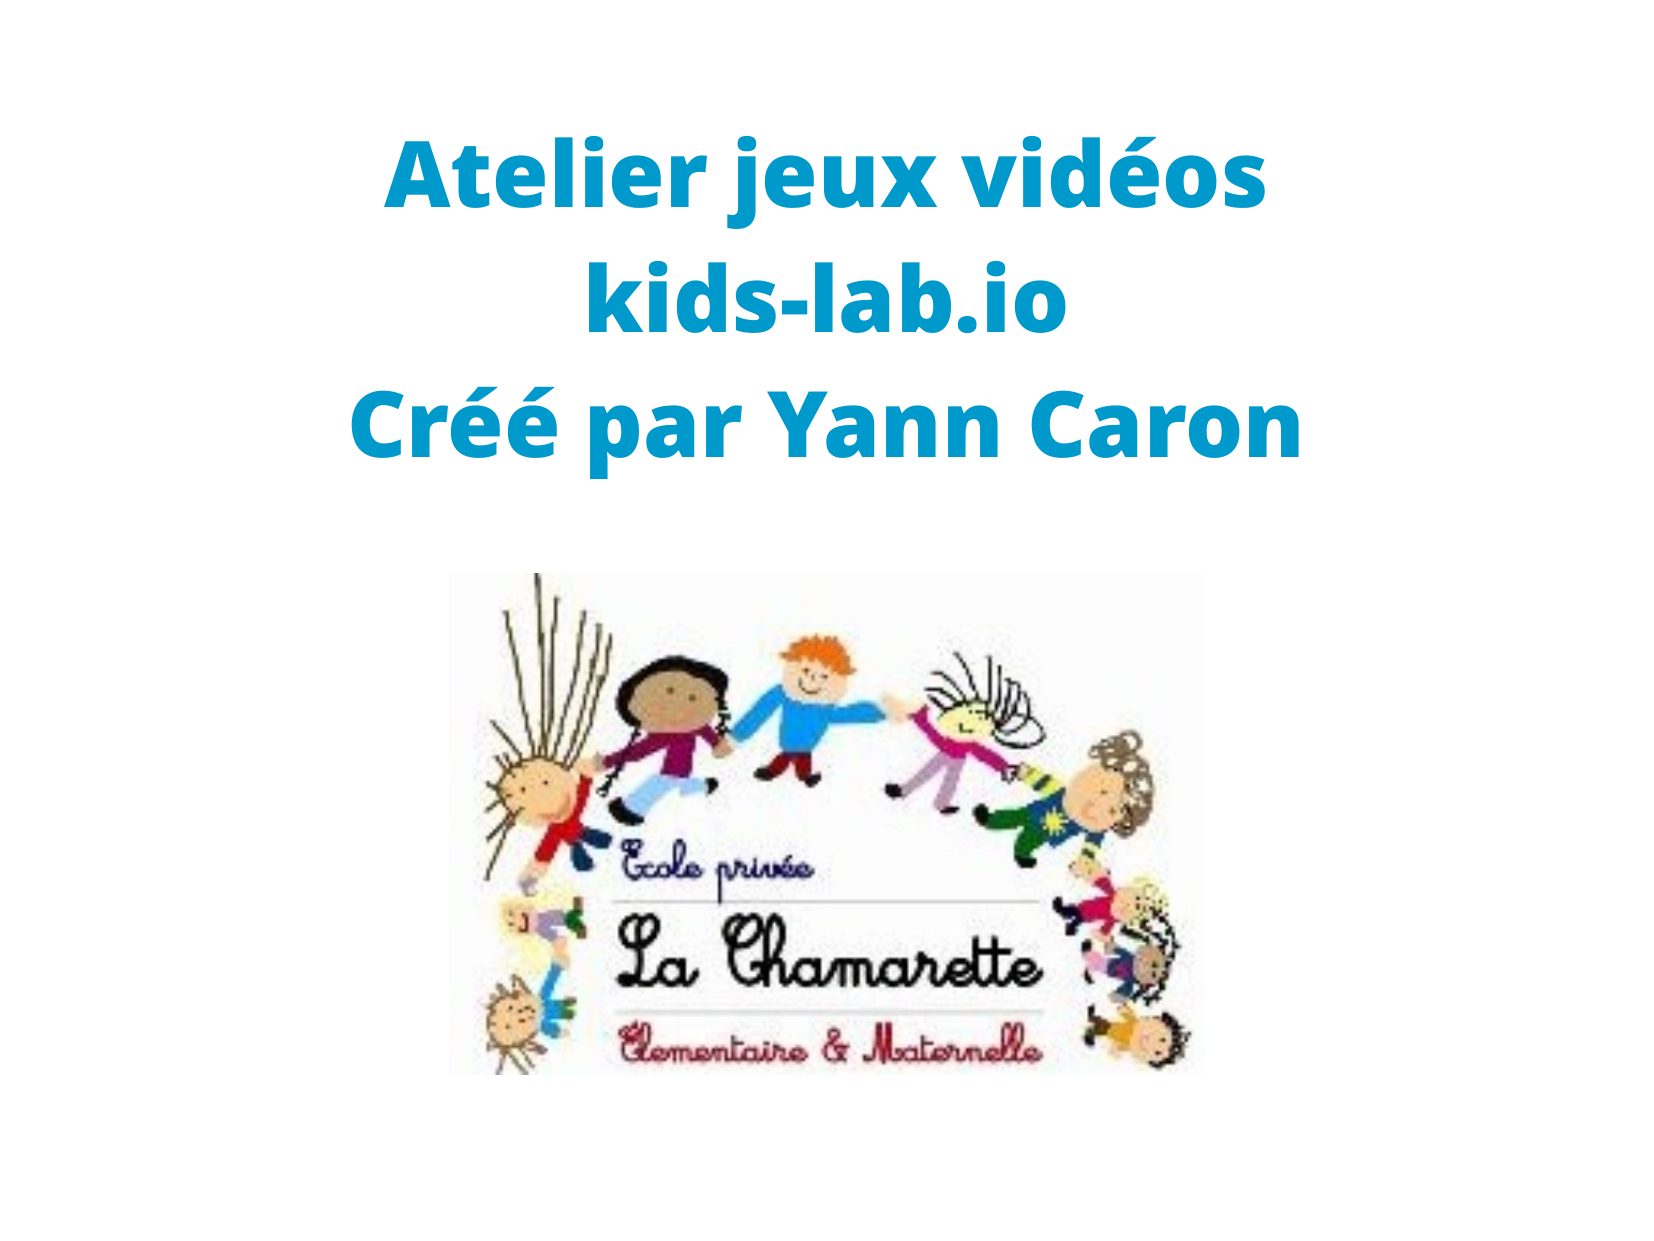

# Atelier jeux vidéos kids-lab.io Créé par Yann Caron